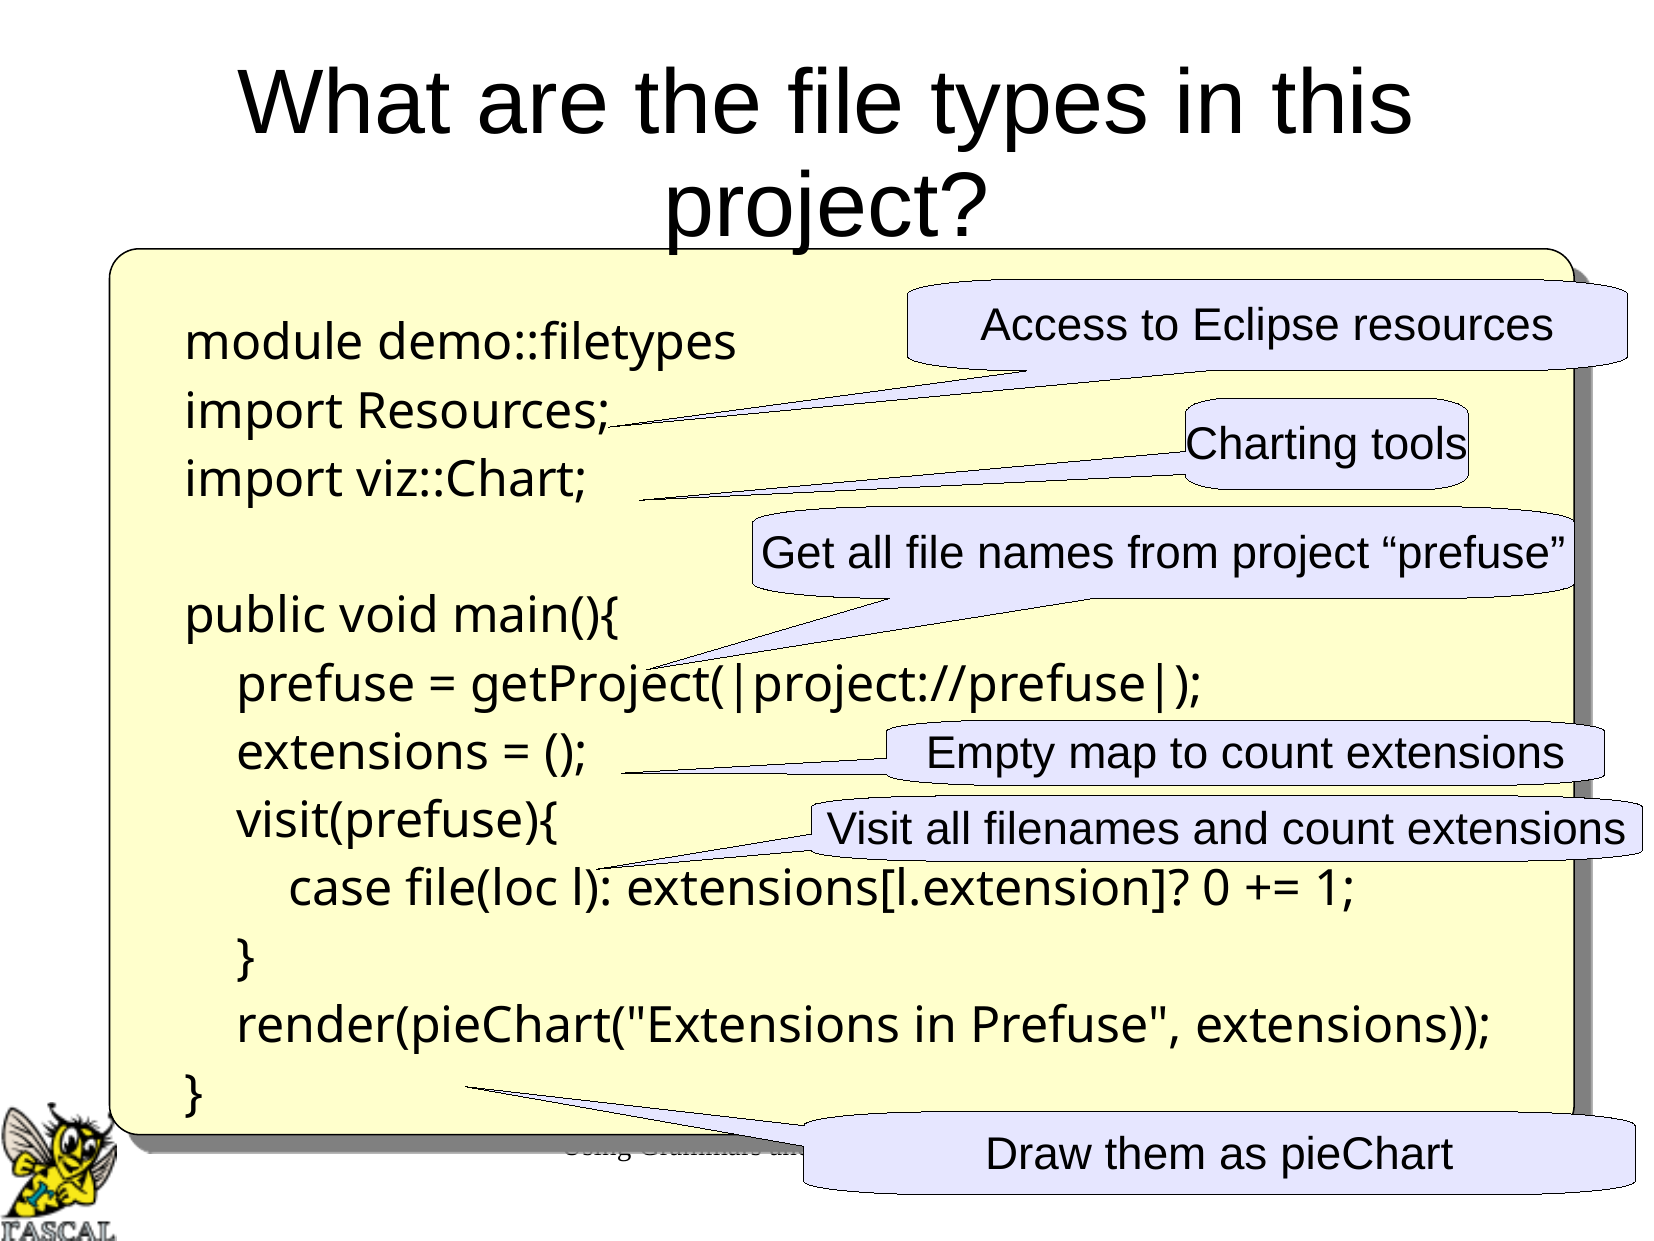

# What are the file types in this project?
Access to Eclipse resources
module demo::filetypes
import Resources;
import viz::Chart;
public void main(){
 prefuse = getProject(|project://prefuse|);
 extensions = ();
 visit(prefuse){
 case file(loc l): extensions[l.extension]? 0 += 1;
 }
 render(pieChart("Extensions in Prefuse", extensions));
}
Charting tools
Get all file names from project “prefuse”
Empty map to count extensions
Visit all filenames and count extensions
Draw them as pieChart
38